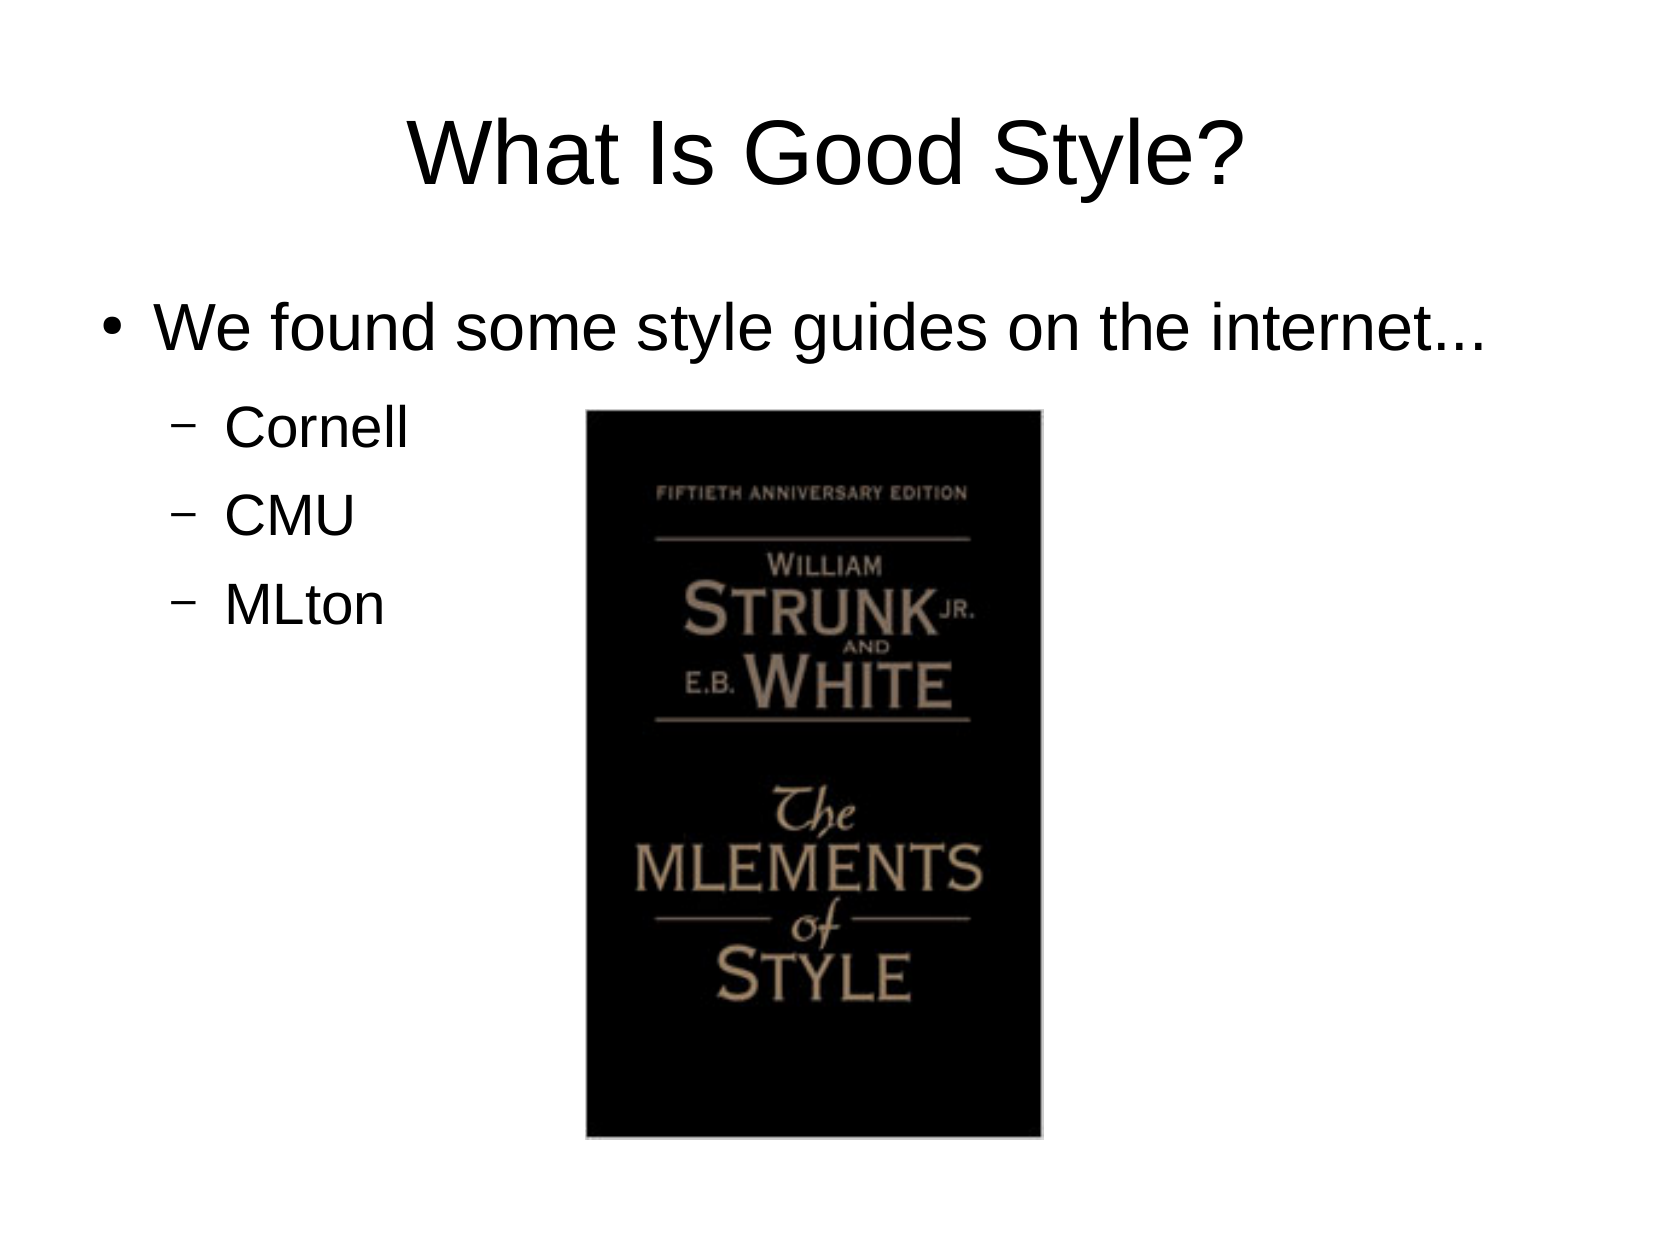

# What Is Good Style?
We found some style guides on the internet...
Cornell
CMU
MLton